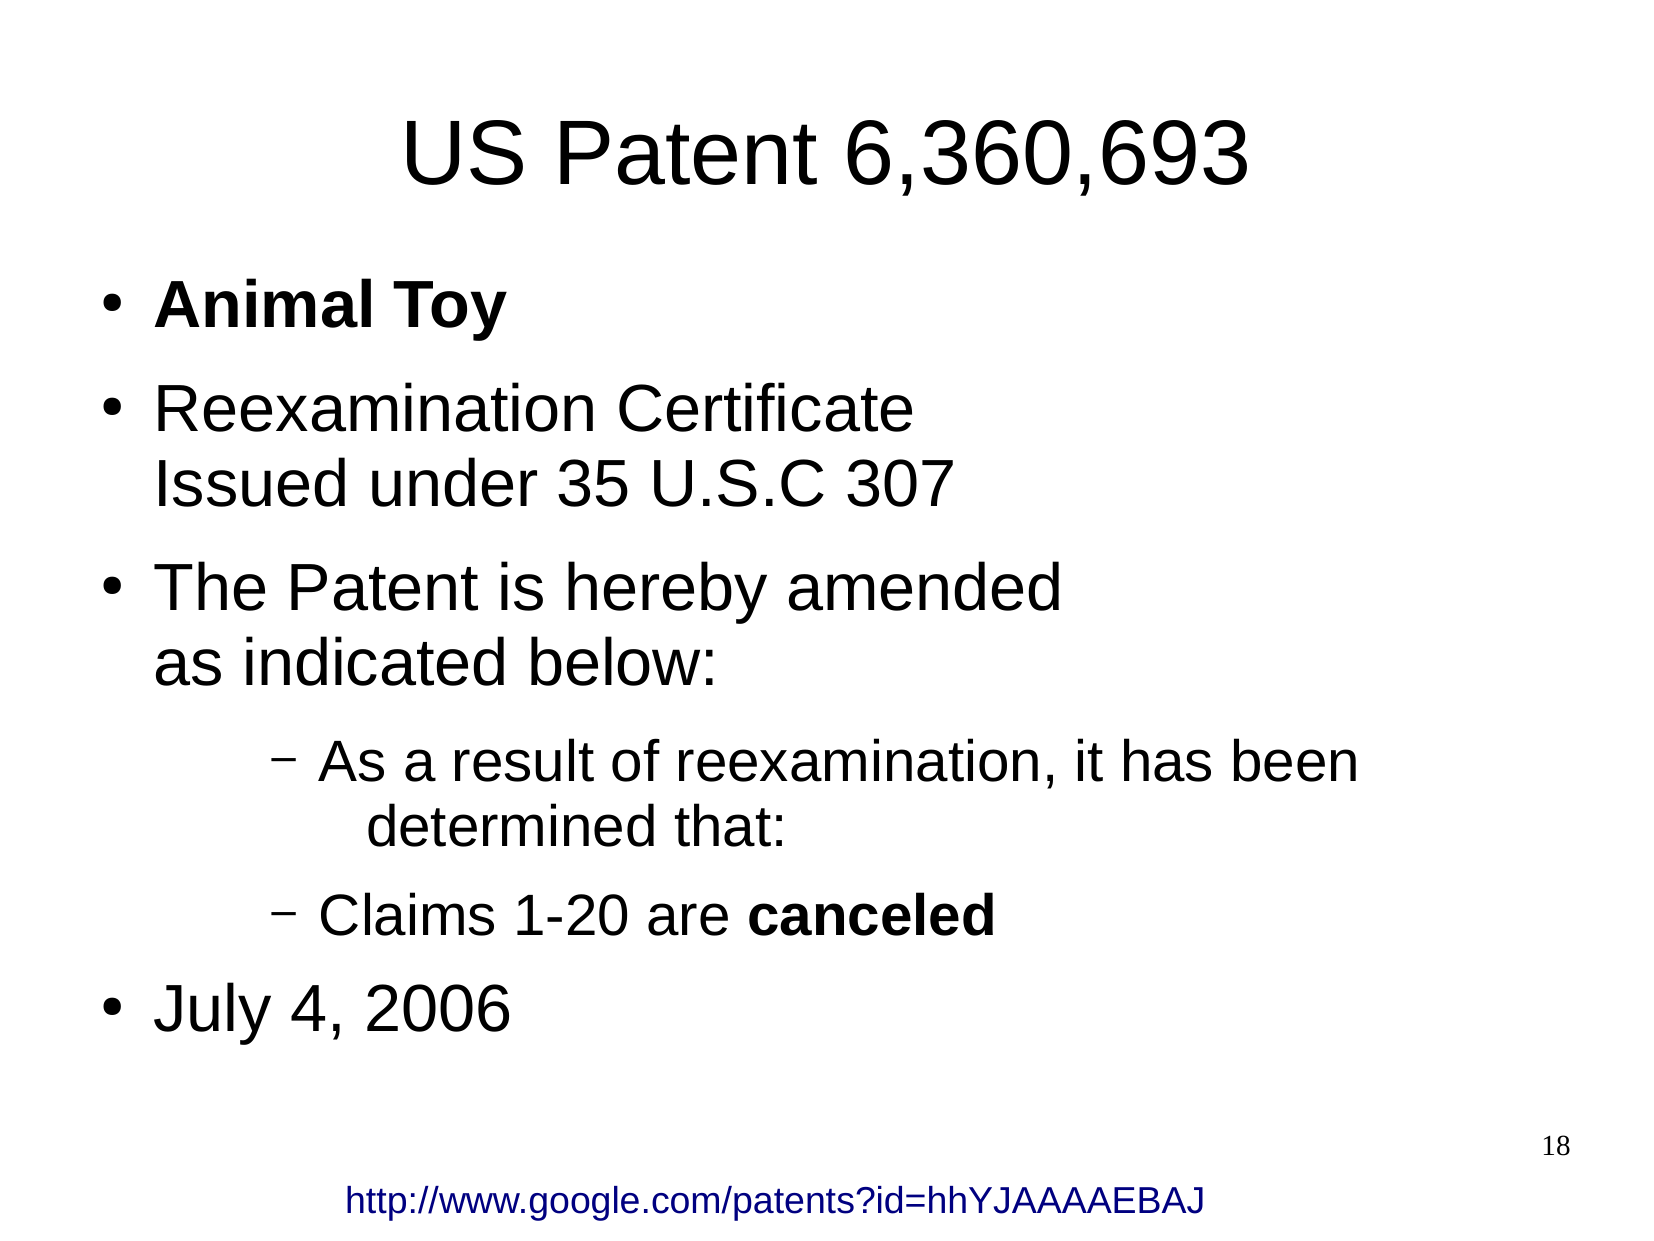

# US Patent 6,360,693
Animal Toy
Reexamination Certificate
Issued under 35 U.S.C 307
The Patent is hereby amended
as indicated below:
As a result of reexamination, it has been determined that:
Claims 1-20 are canceled
July 4, 2006
18
http://www.google.com/patents?id=hhYJAAAAEBAJ